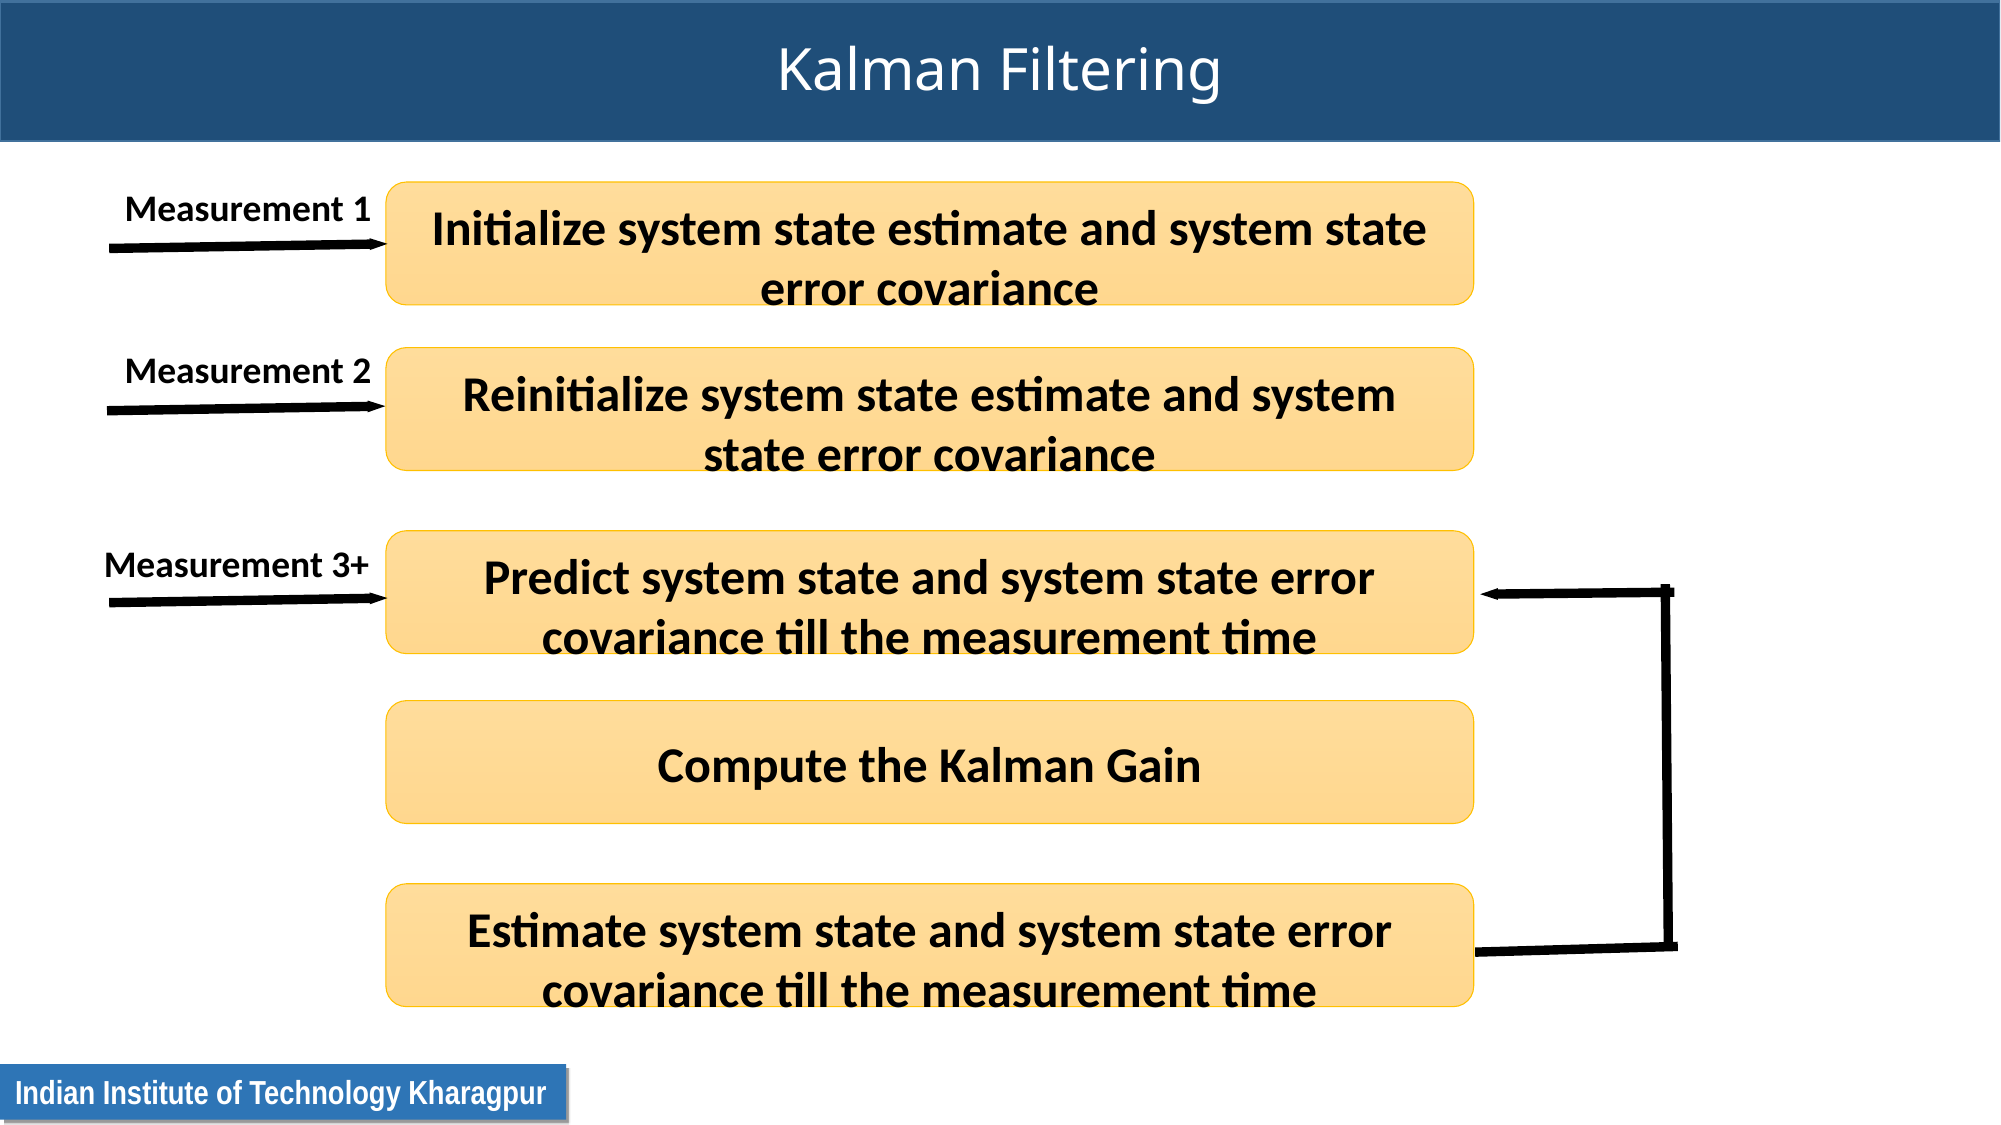

# Kalman Filtering
Measurement 1
Initialize system state estimate and system state error covariance
Measurement 2
Reinitialize system state estimate and system state error covariance
Predict system state and system state error covariance till the measurement time
Measurement 3+
Compute the Kalman Gain
Estimate system state and system state error covariance till the measurement time